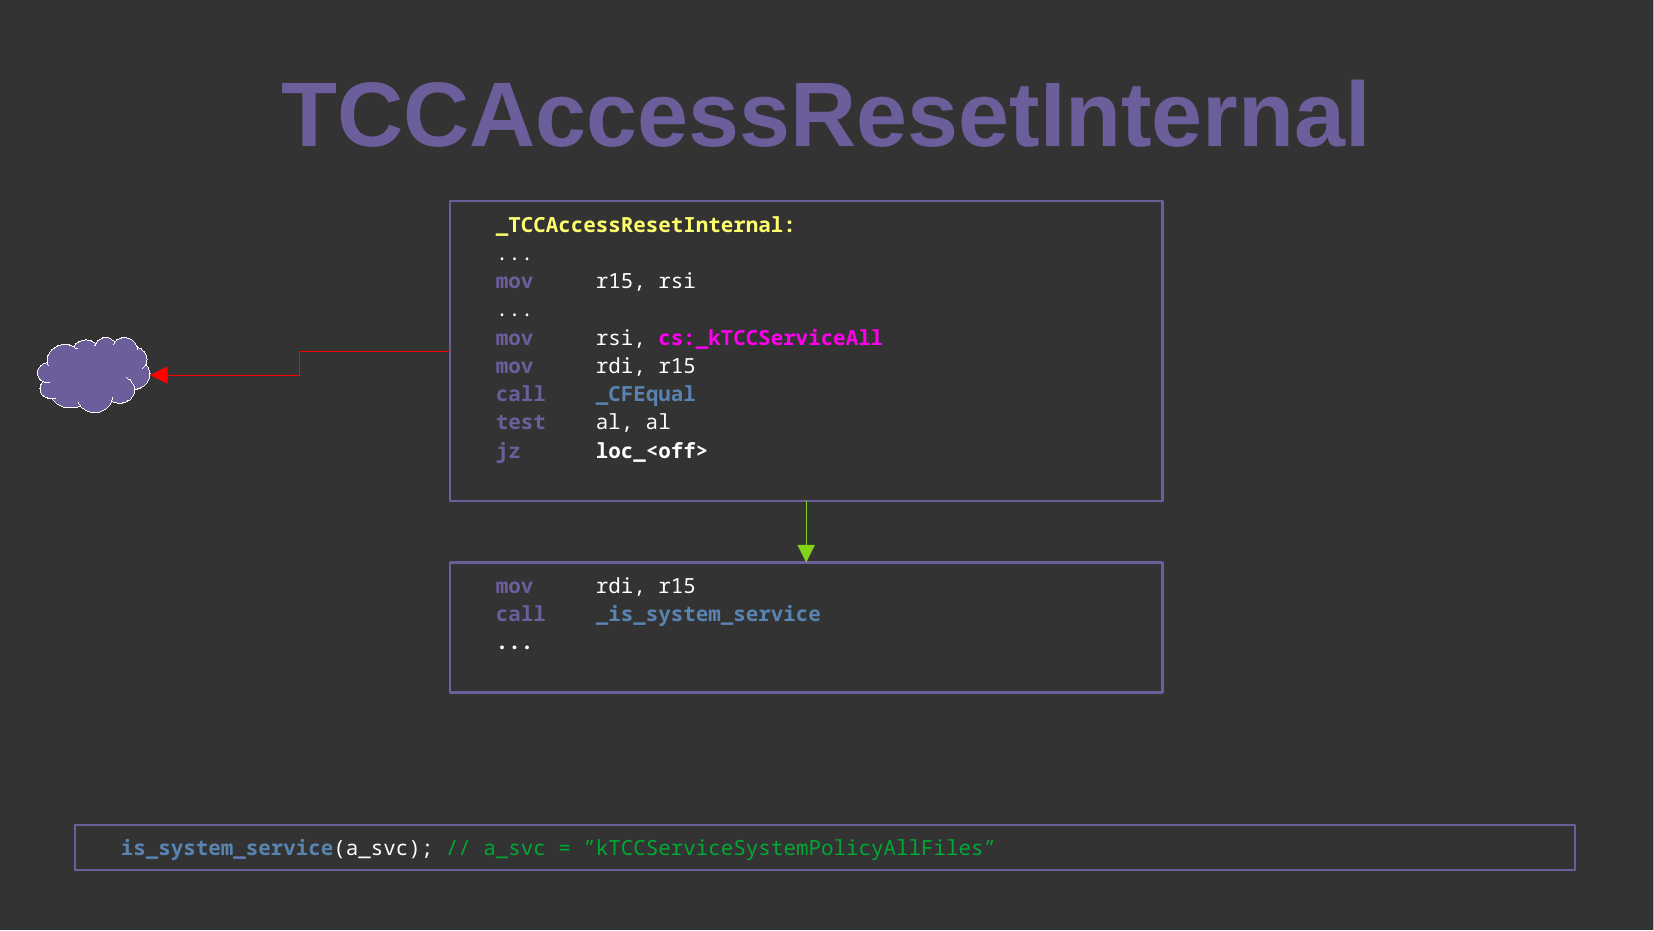

# TCCAccessResetInternal
_TCCAccessResetInternal:
...
mov r15, rsi
...
mov rsi, cs:_kTCCServiceAll
mov rdi, r15
call _CFEqual
test al, al
jz loc_<off>
mov rdi, r15
call _is_system_service
...
is_system_service(a_svc); // a_svc = ”kTCCServiceSystemPolicyAllFiles”